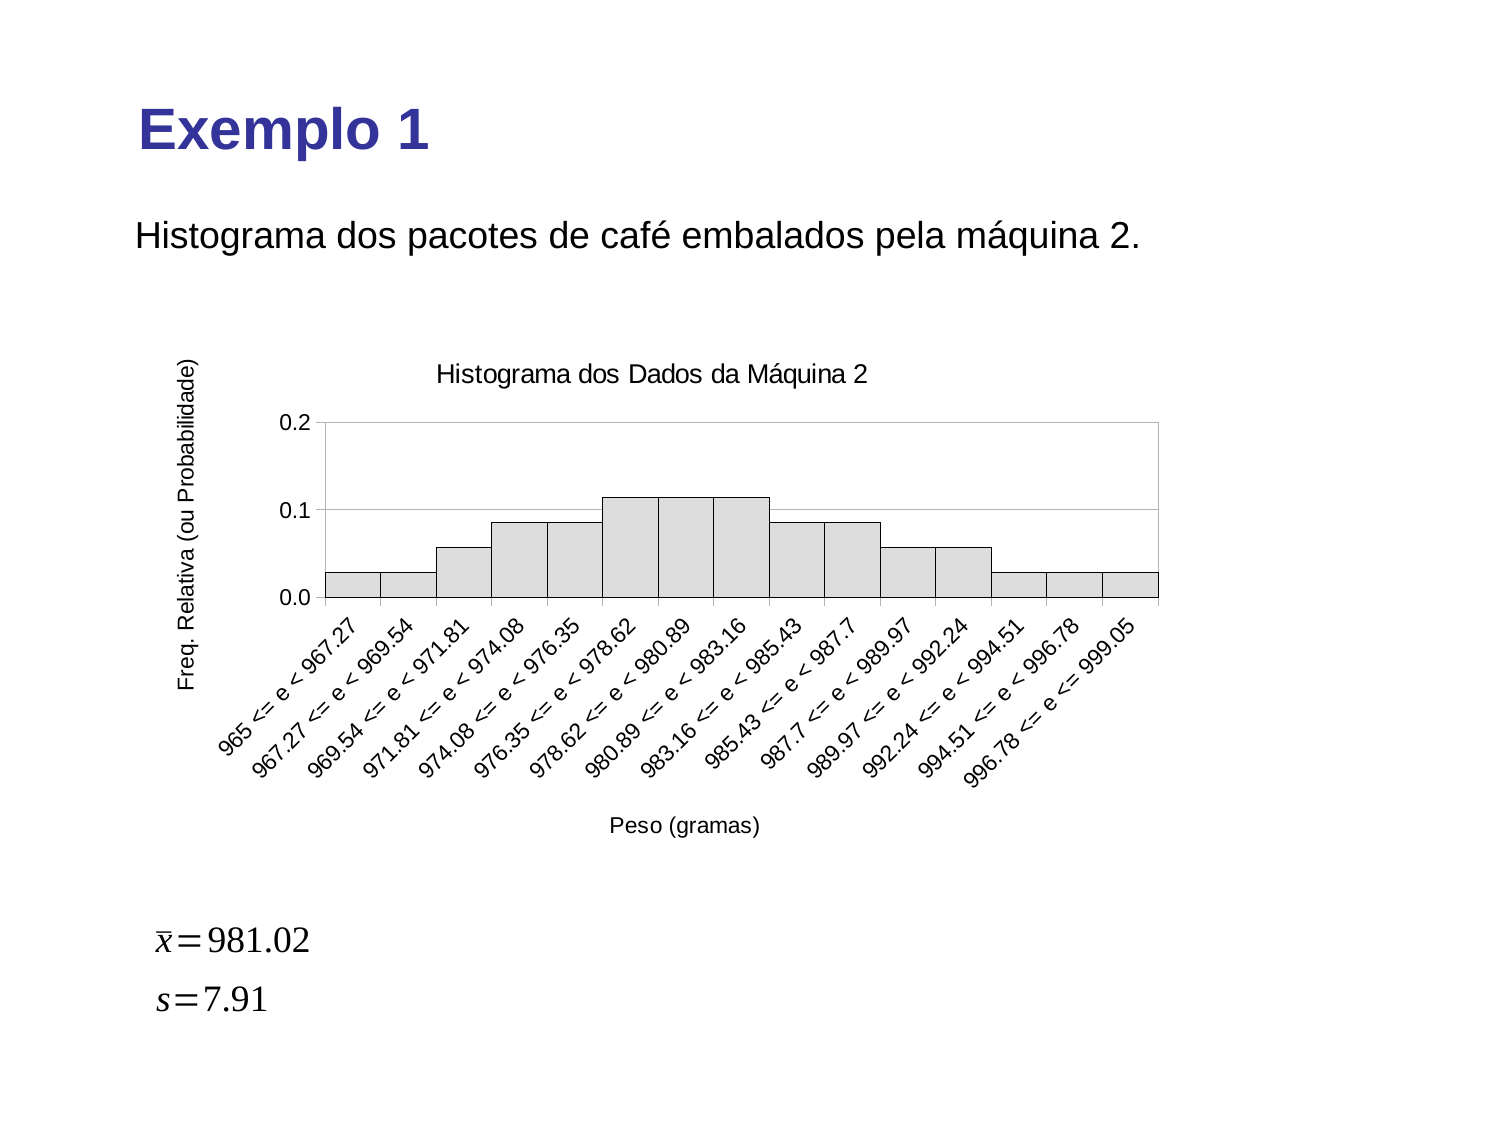

Exemplo 1
Histograma dos pacotes de café embalados pela máquina 2.
### Chart: Histograma dos Dados da Máquina 2
| Category | Freq. Relativa |
|---|---|
| 965 <= e < 967.27 | 0.0285714285714286 |
| 967.27 <= e < 969.54 | 0.0285714285714286 |
| 969.54 <= e < 971.81 | 0.0571428571428571 |
| 971.81 <= e < 974.08 | 0.0857142857142857 |
| 974.08 <= e < 976.35 | 0.0857142857142857 |
| 976.35 <= e < 978.62 | 0.114285714285714 |
| 978.62 <= e < 980.89 | 0.114285714285714 |
| 980.89 <= e < 983.16 | 0.114285714285714 |
| 983.16 <= e < 985.43 | 0.0857142857142857 |
| 985.43 <= e < 987.7 | 0.0857142857142857 |
| 987.7 <= e < 989.97 | 0.0571428571428571 |
| 989.97 <= e < 992.24 | 0.0571428571428571 |
| 992.24 <= e < 994.51 | 0.0285714285714286 |
| 994.51 <= e < 996.78 | 0.0285714285714286 |
| 996.78 <= e <= 999.05 | 0.0285714285714286 |